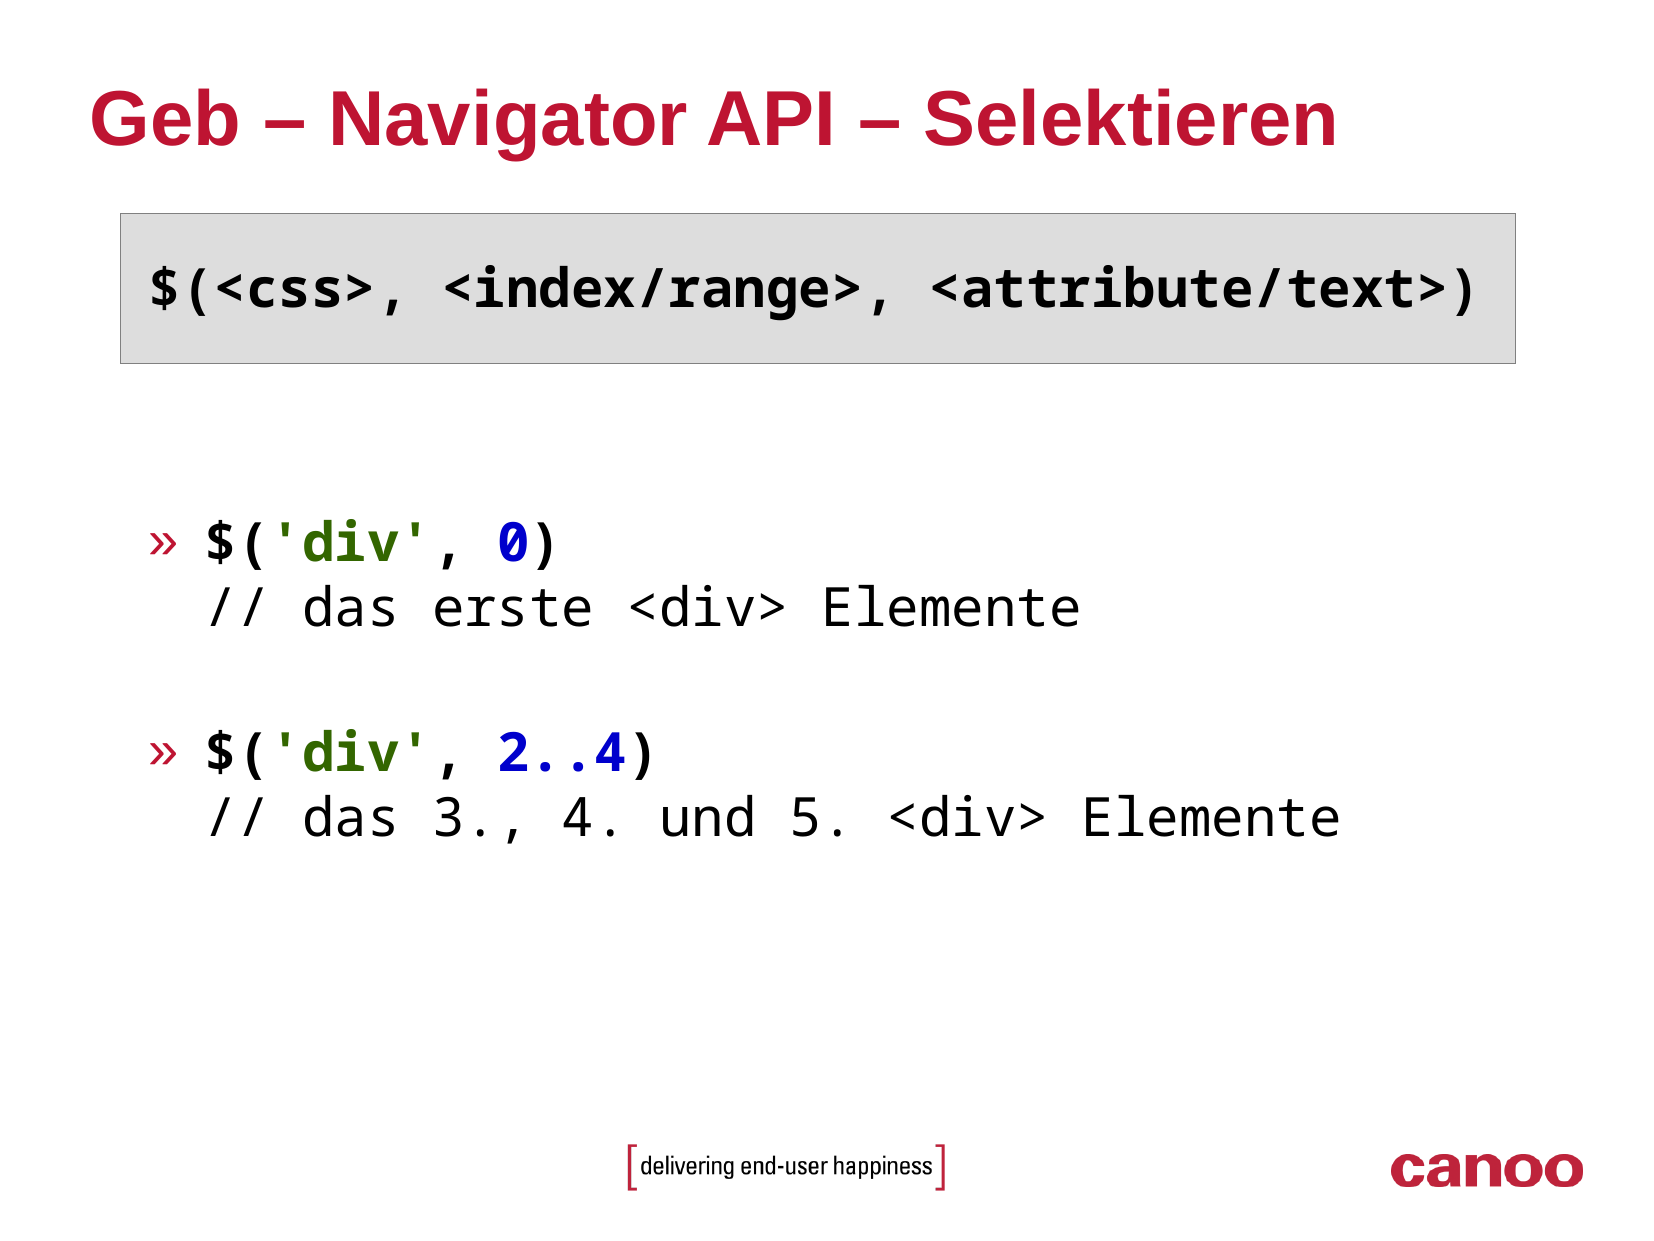

# Geb – Navigator API – Selektieren
$(<css>, <index/range>, <attribute/text>)
$('div', 0)
// das erste <div> Elemente
$('div', 2..4)
// das 3., 4. und 5. <div> Elemente